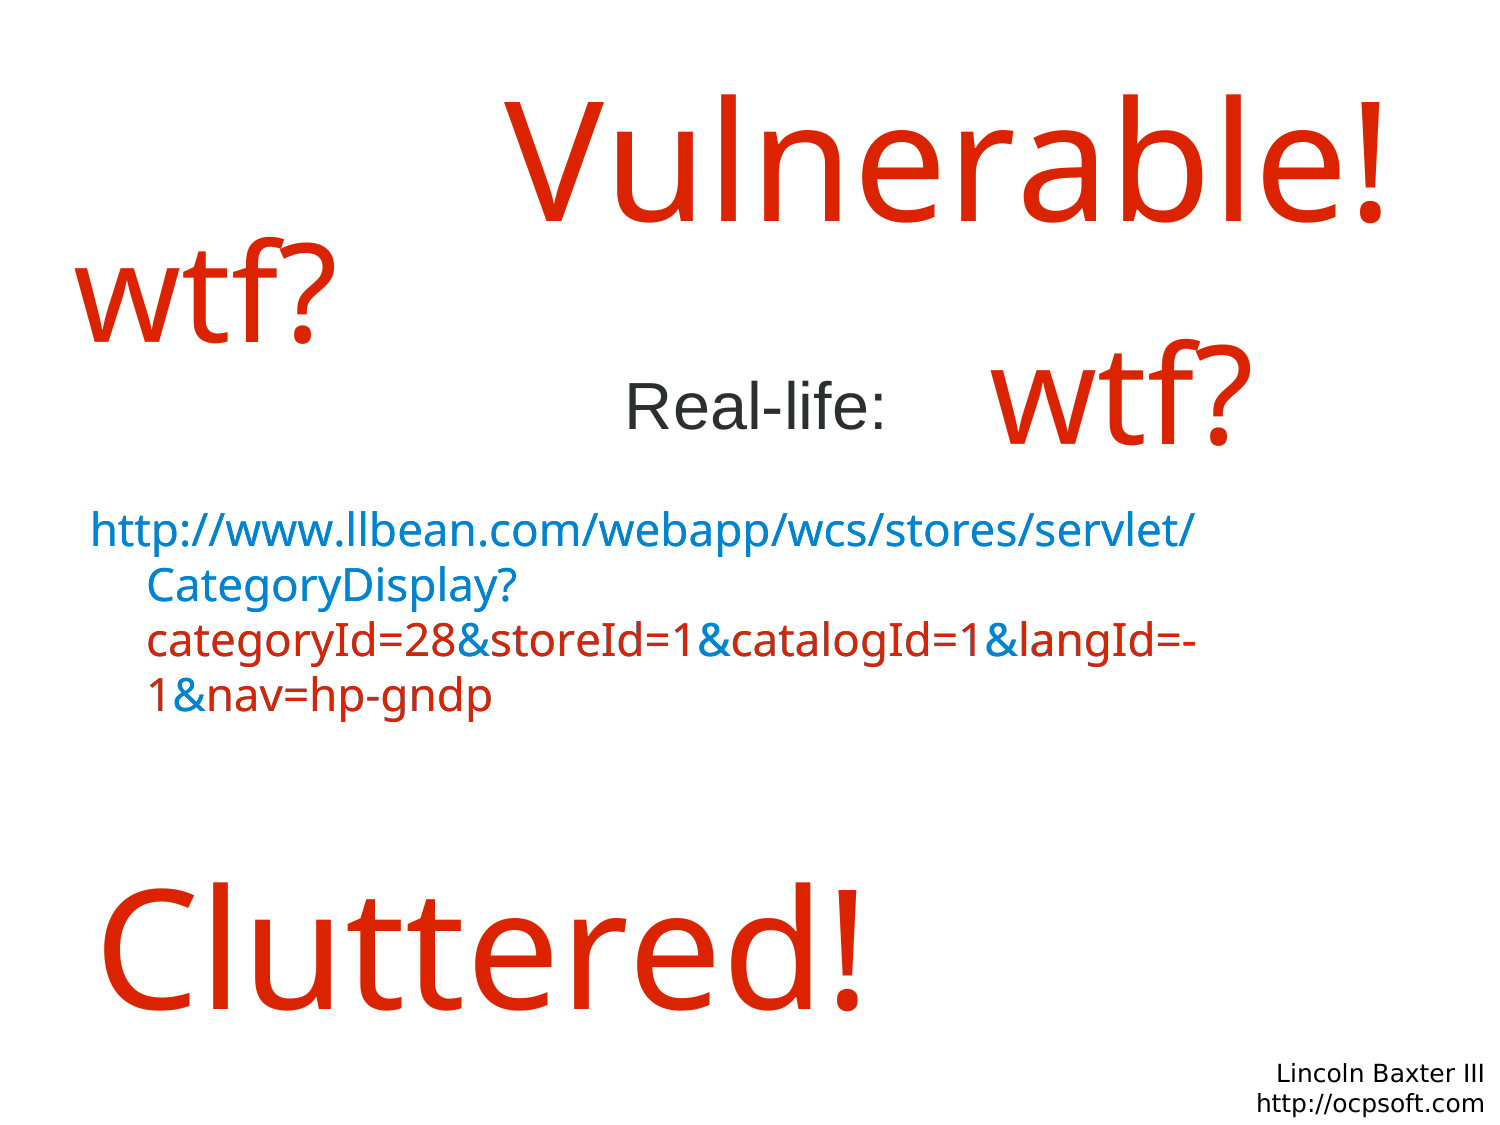

Vulnerable!
wtf?
wtf?
Real-life:
http://www.llbean.com/webapp/wcs/stores/servlet/CategoryDisplay?categoryId=28&storeId=1&catalogId=1&langId=-1&nav=hp-gndp
http://www.llbean.com/webapp/wcs/stores/servlet/CategoryDisplay?categoryId=28&storeId=1&catalogId=1&langId=-1&nav=hp-gndp
Cluttered!